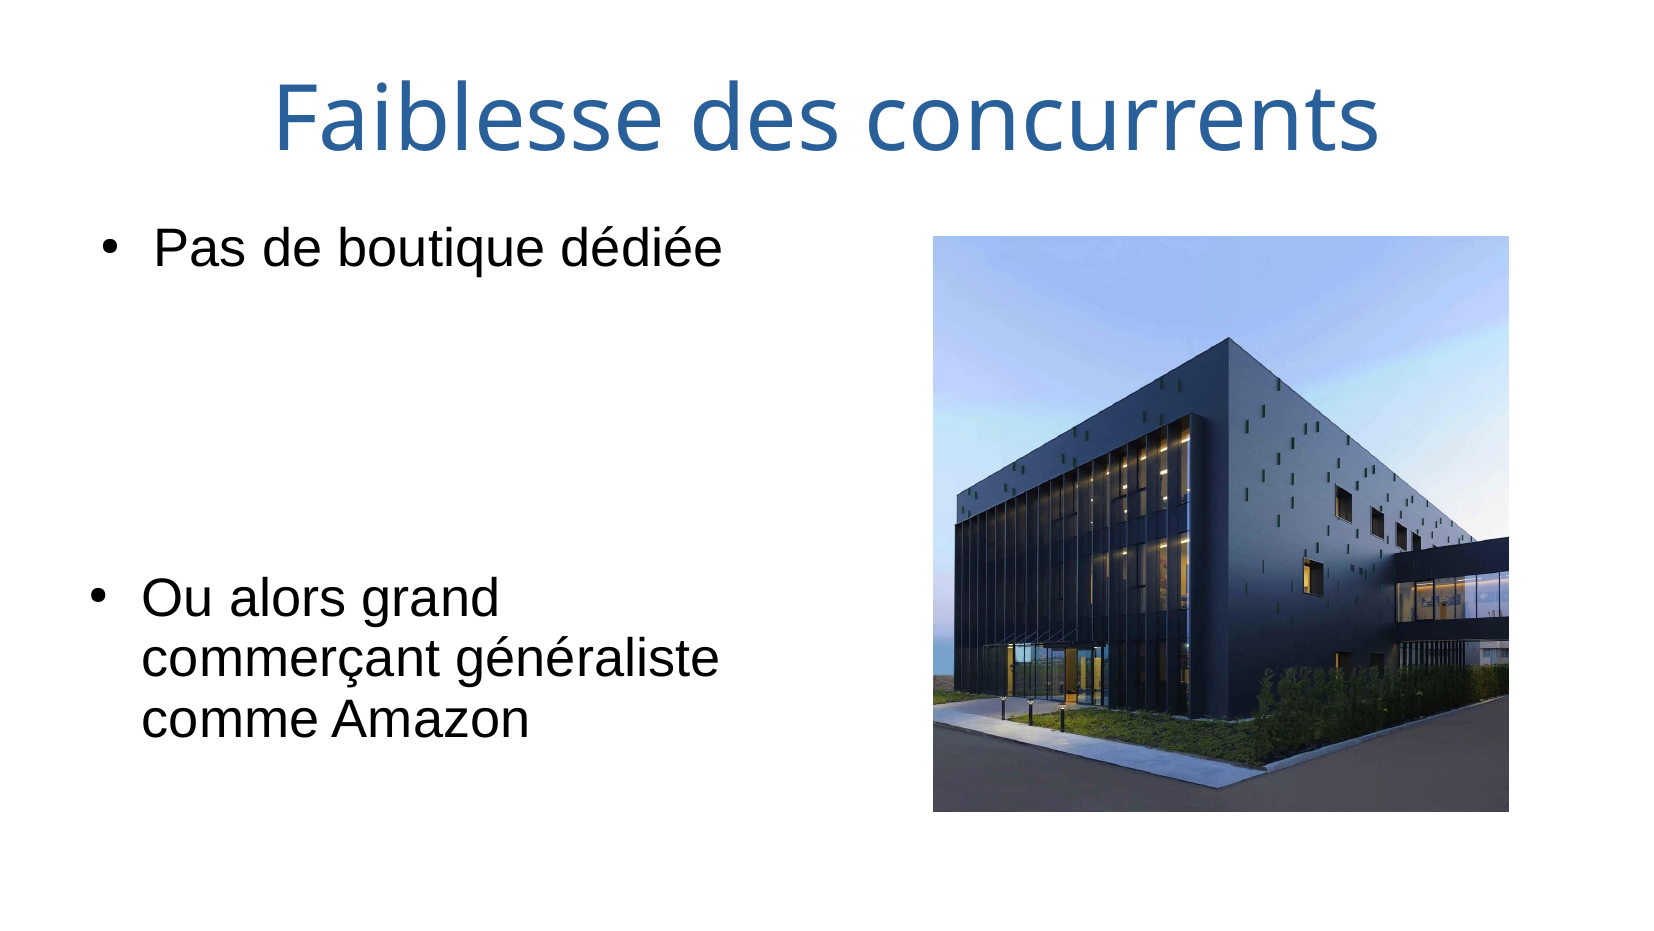

# Faiblesse des concurrents
Pas de boutique dédiée
Ou alors grand commerçant généraliste comme Amazon